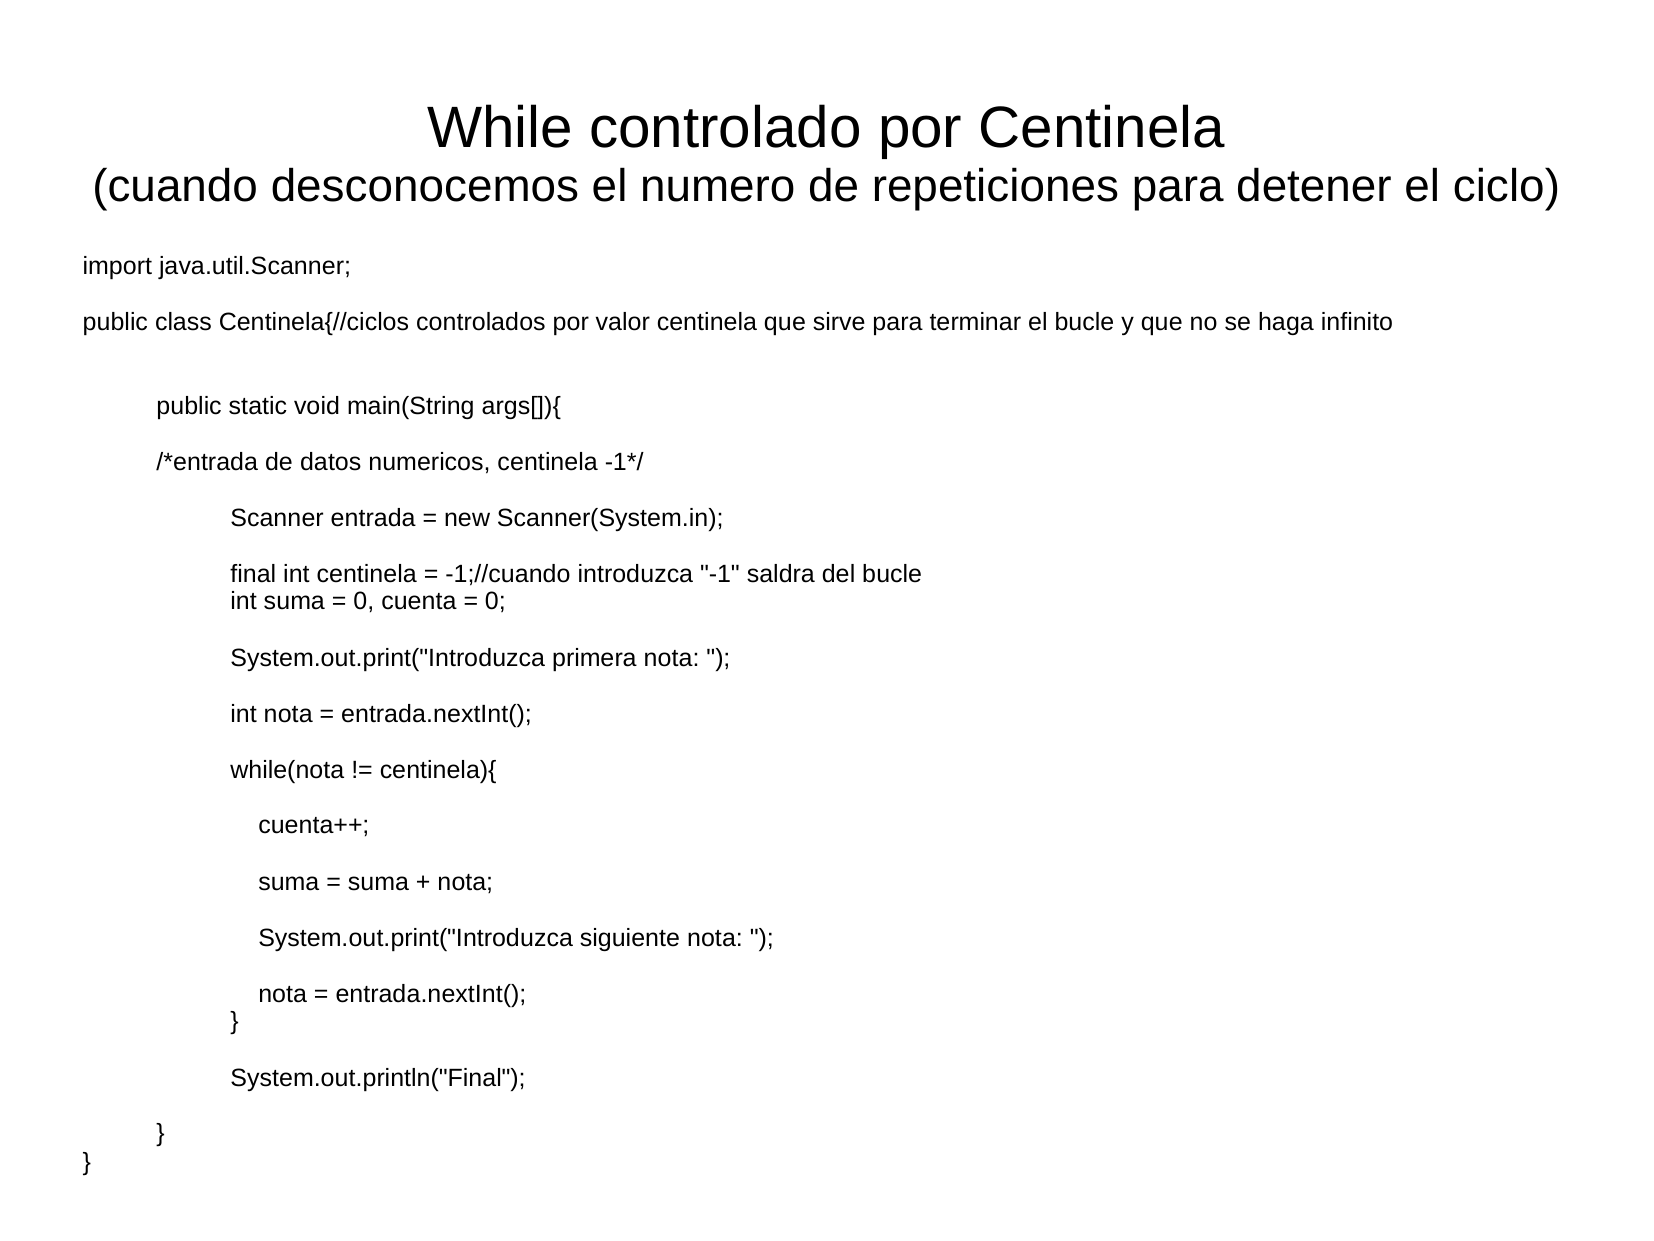

# While controlado por Centinela (cuando desconocemos el numero de repeticiones para detener el ciclo)
import java.util.Scanner;
public class Centinela{//ciclos controlados por valor centinela que sirve para terminar el bucle y que no se haga infinito
	public static void main(String args[]){
	/*entrada de datos numericos, centinela -1*/
		Scanner entrada = new Scanner(System.in);
		final int centinela = -1;//cuando introduzca "-1" saldra del bucle
		int suma = 0, cuenta = 0;
		System.out.print("Introduzca primera nota: ");
		int nota = entrada.nextInt();
		while(nota != centinela){
		 cuenta++;
		 suma = suma + nota;
		 System.out.print("Introduzca siguiente nota: ");
		 nota = entrada.nextInt();
		}
		System.out.println("Final");
	}
}